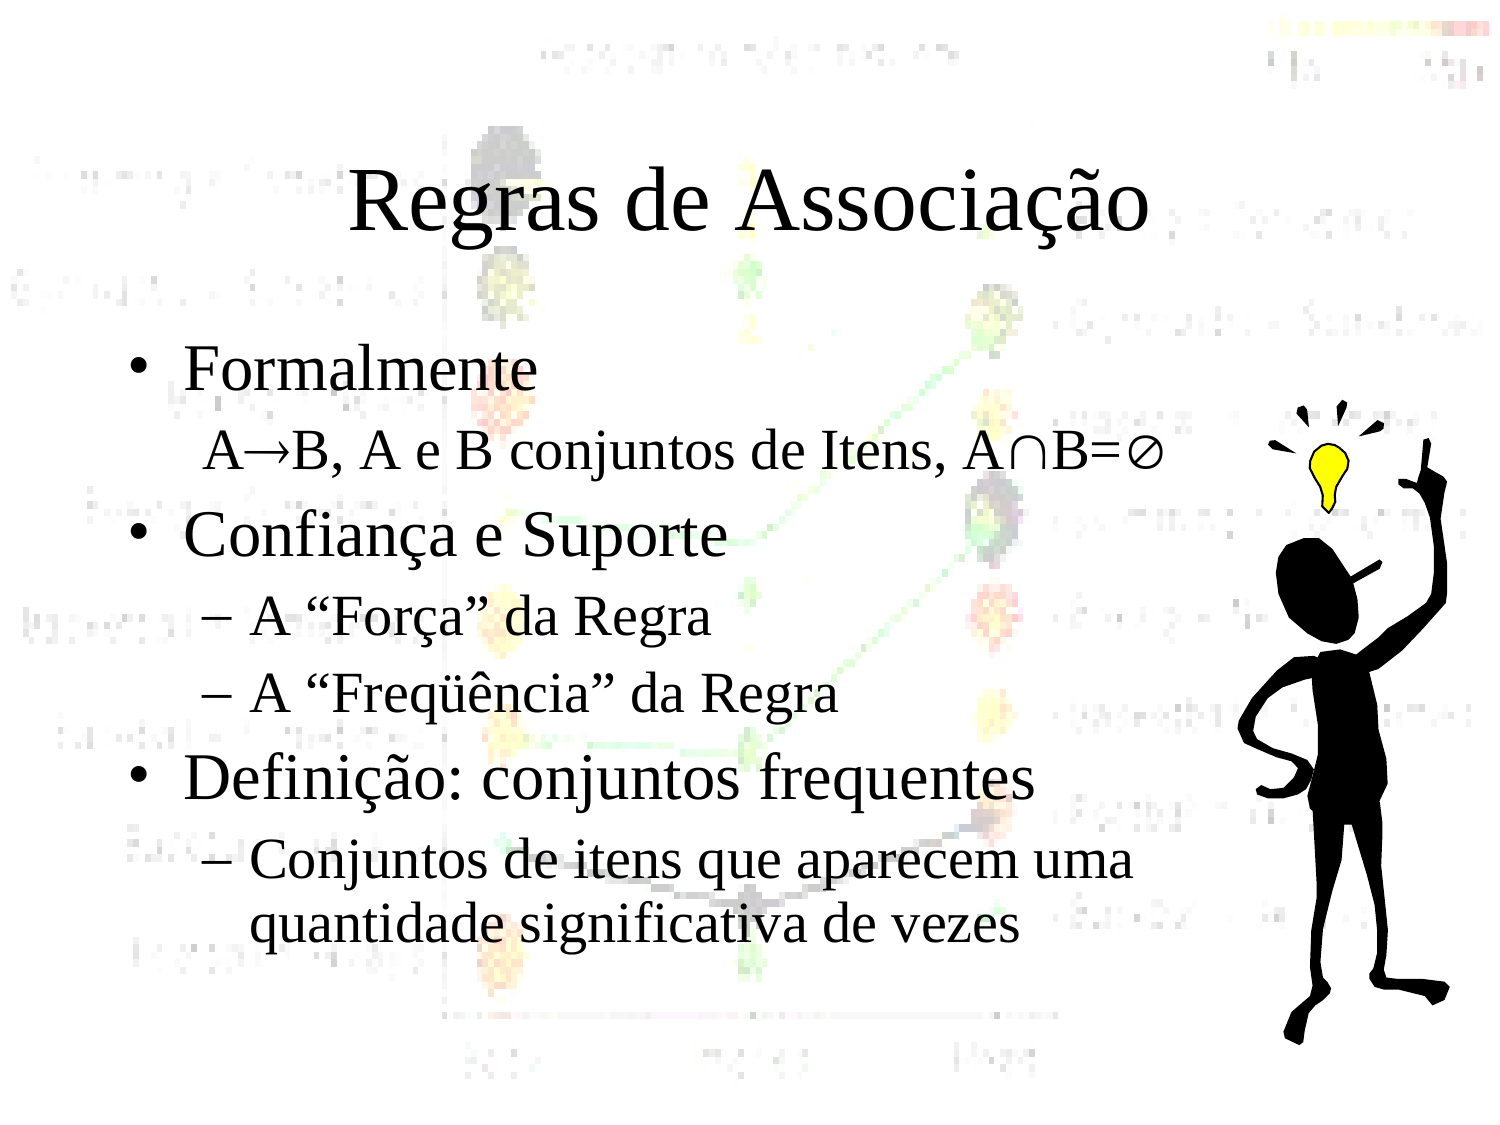

# Regras de Associação
Formalmente
AB, A e B conjuntos de Itens, AB=
Confiança e Suporte
A “Força” da Regra
A “Freqüência” da Regra
Definição: conjuntos frequentes
Conjuntos de itens que aparecem uma quantidade significativa de vezes